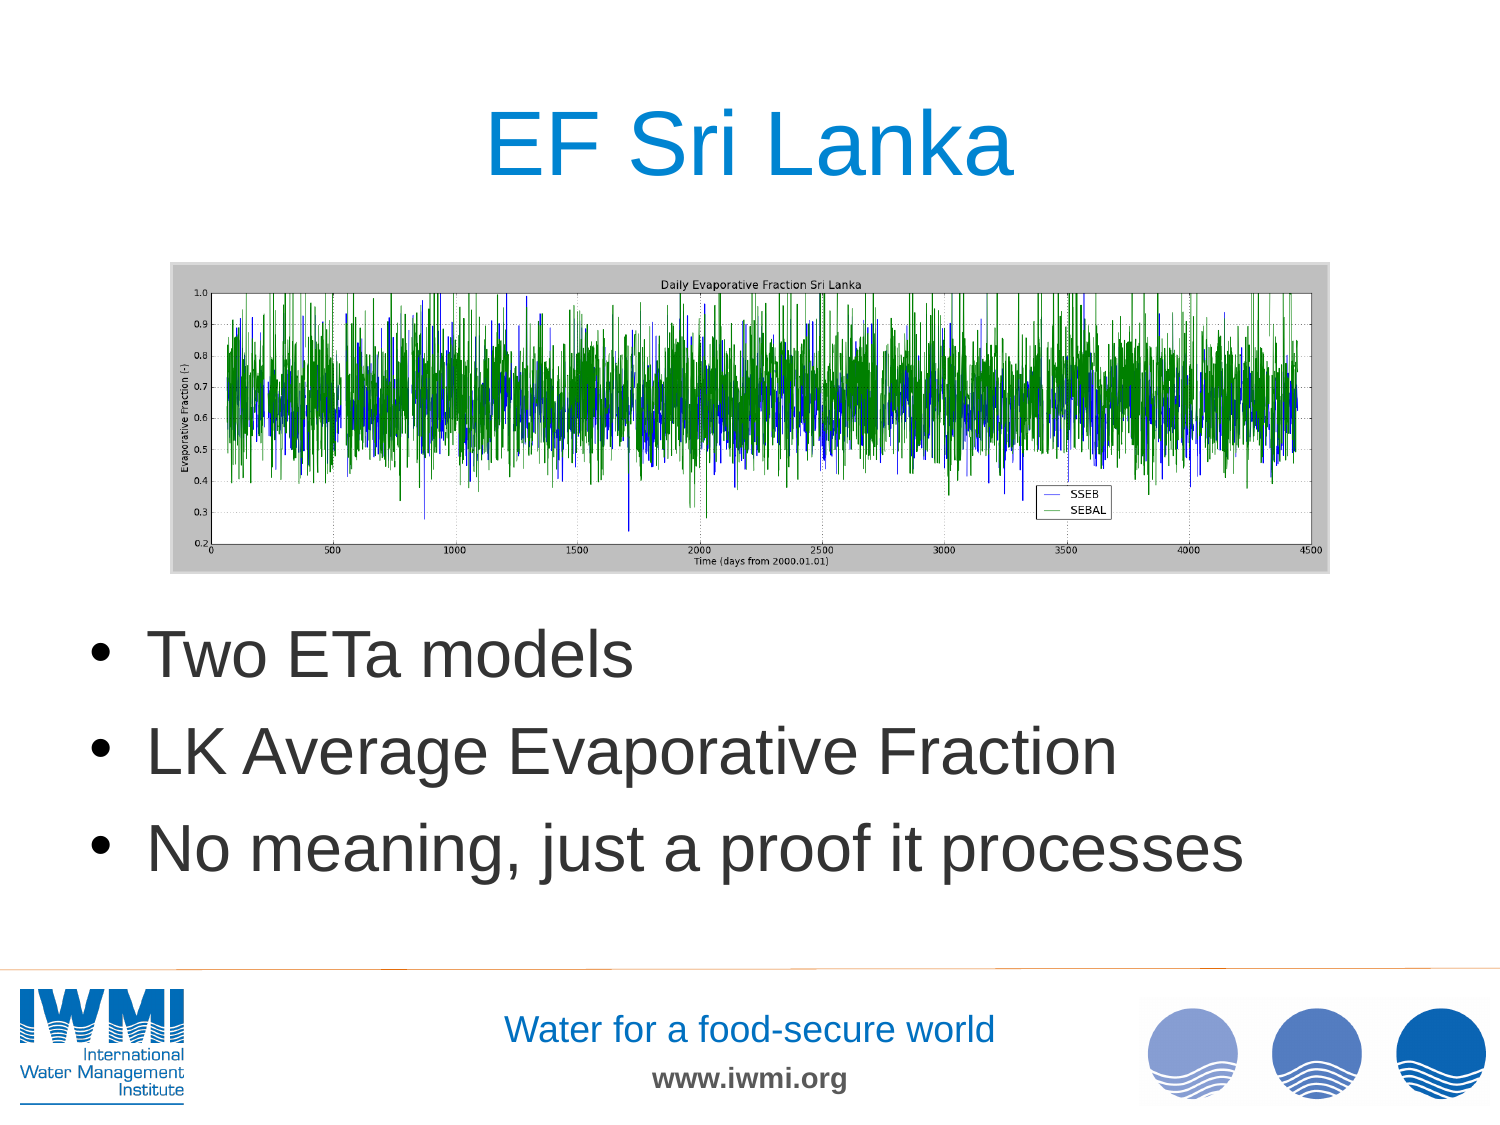

# EF Sri Lanka
Two ETa models
LK Average Evaporative Fraction
No meaning, just a proof it processes